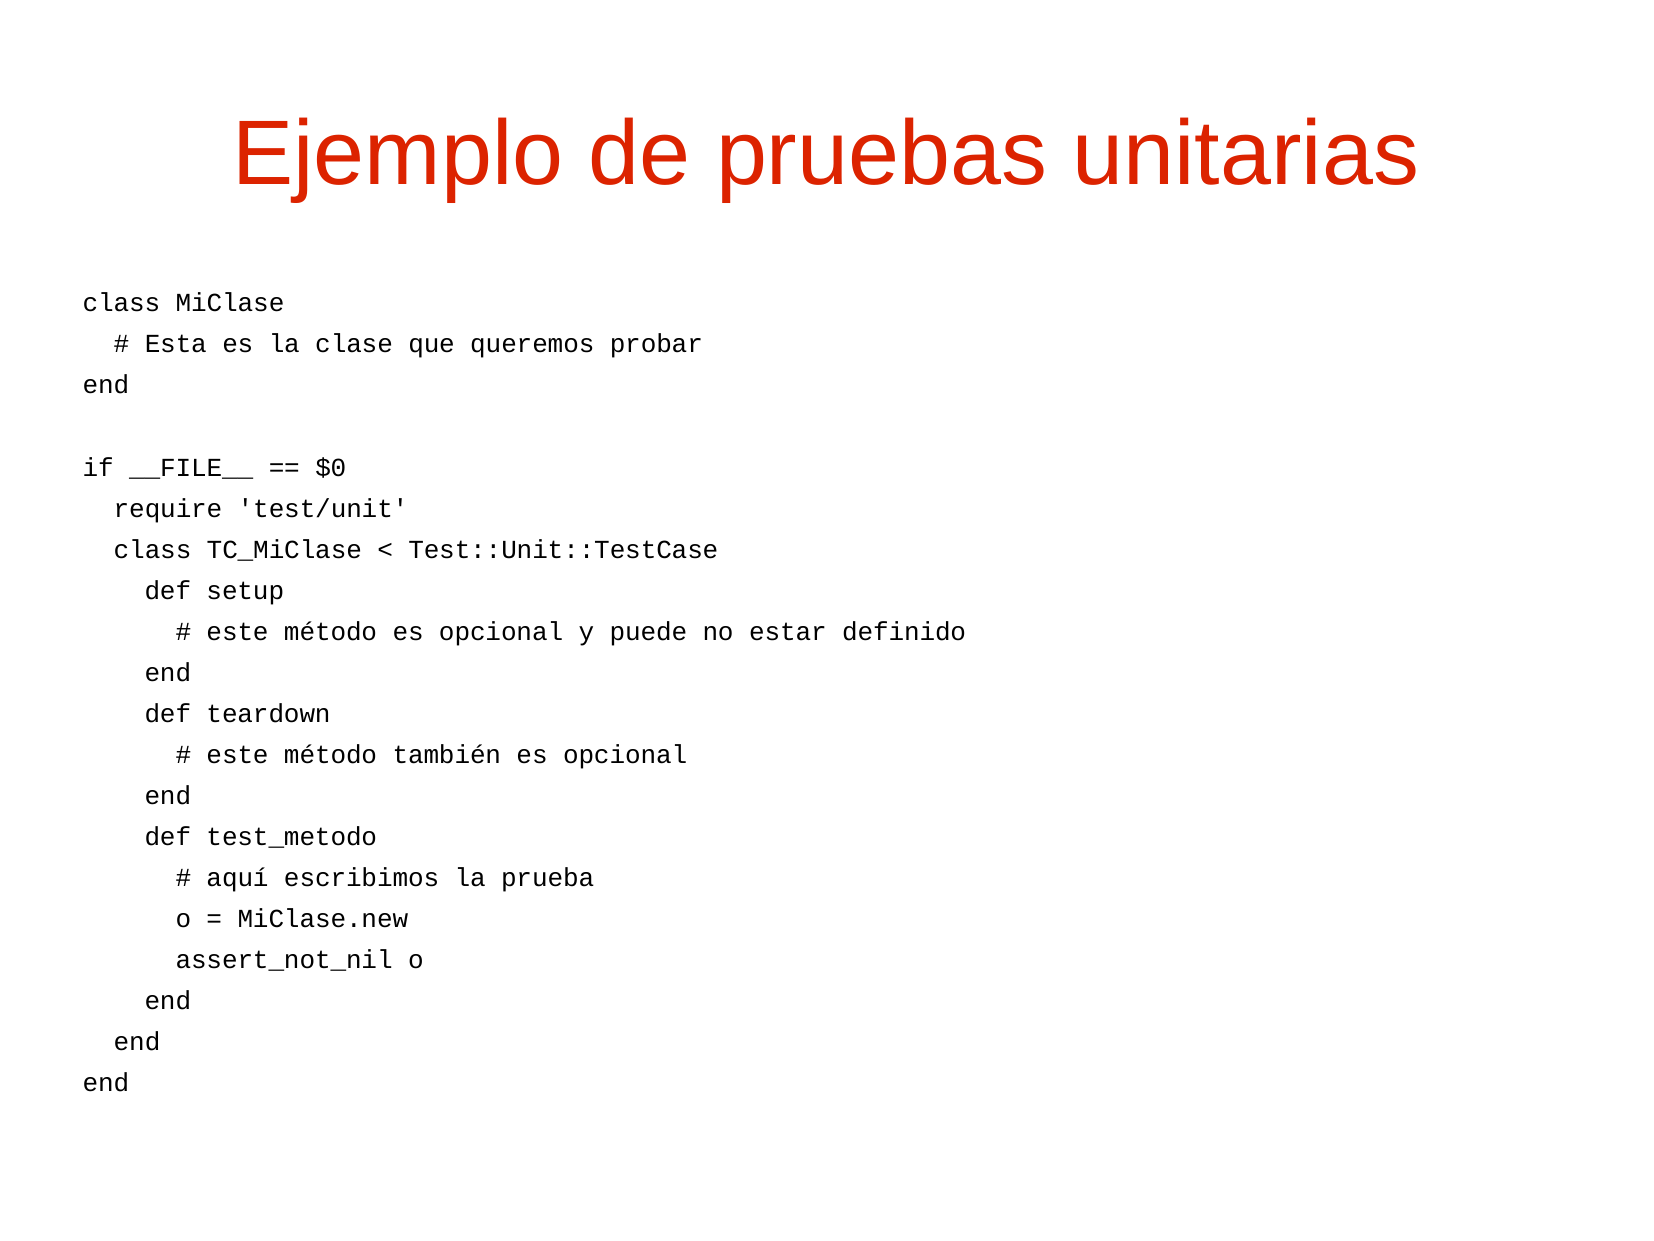

# Ejemplo de pruebas unitarias
class MiClase
 # Esta es la clase que queremos probar
end
if __FILE__ == $0
 require 'test/unit'
 class TC_MiClase < Test::Unit::TestCase
 def setup
 # este método es opcional y puede no estar definido
 end
 def teardown
 # este método también es opcional
 end
 def test_metodo
 # aquí escribimos la prueba
 o = MiClase.new
 assert_not_nil o
 end
 end
end